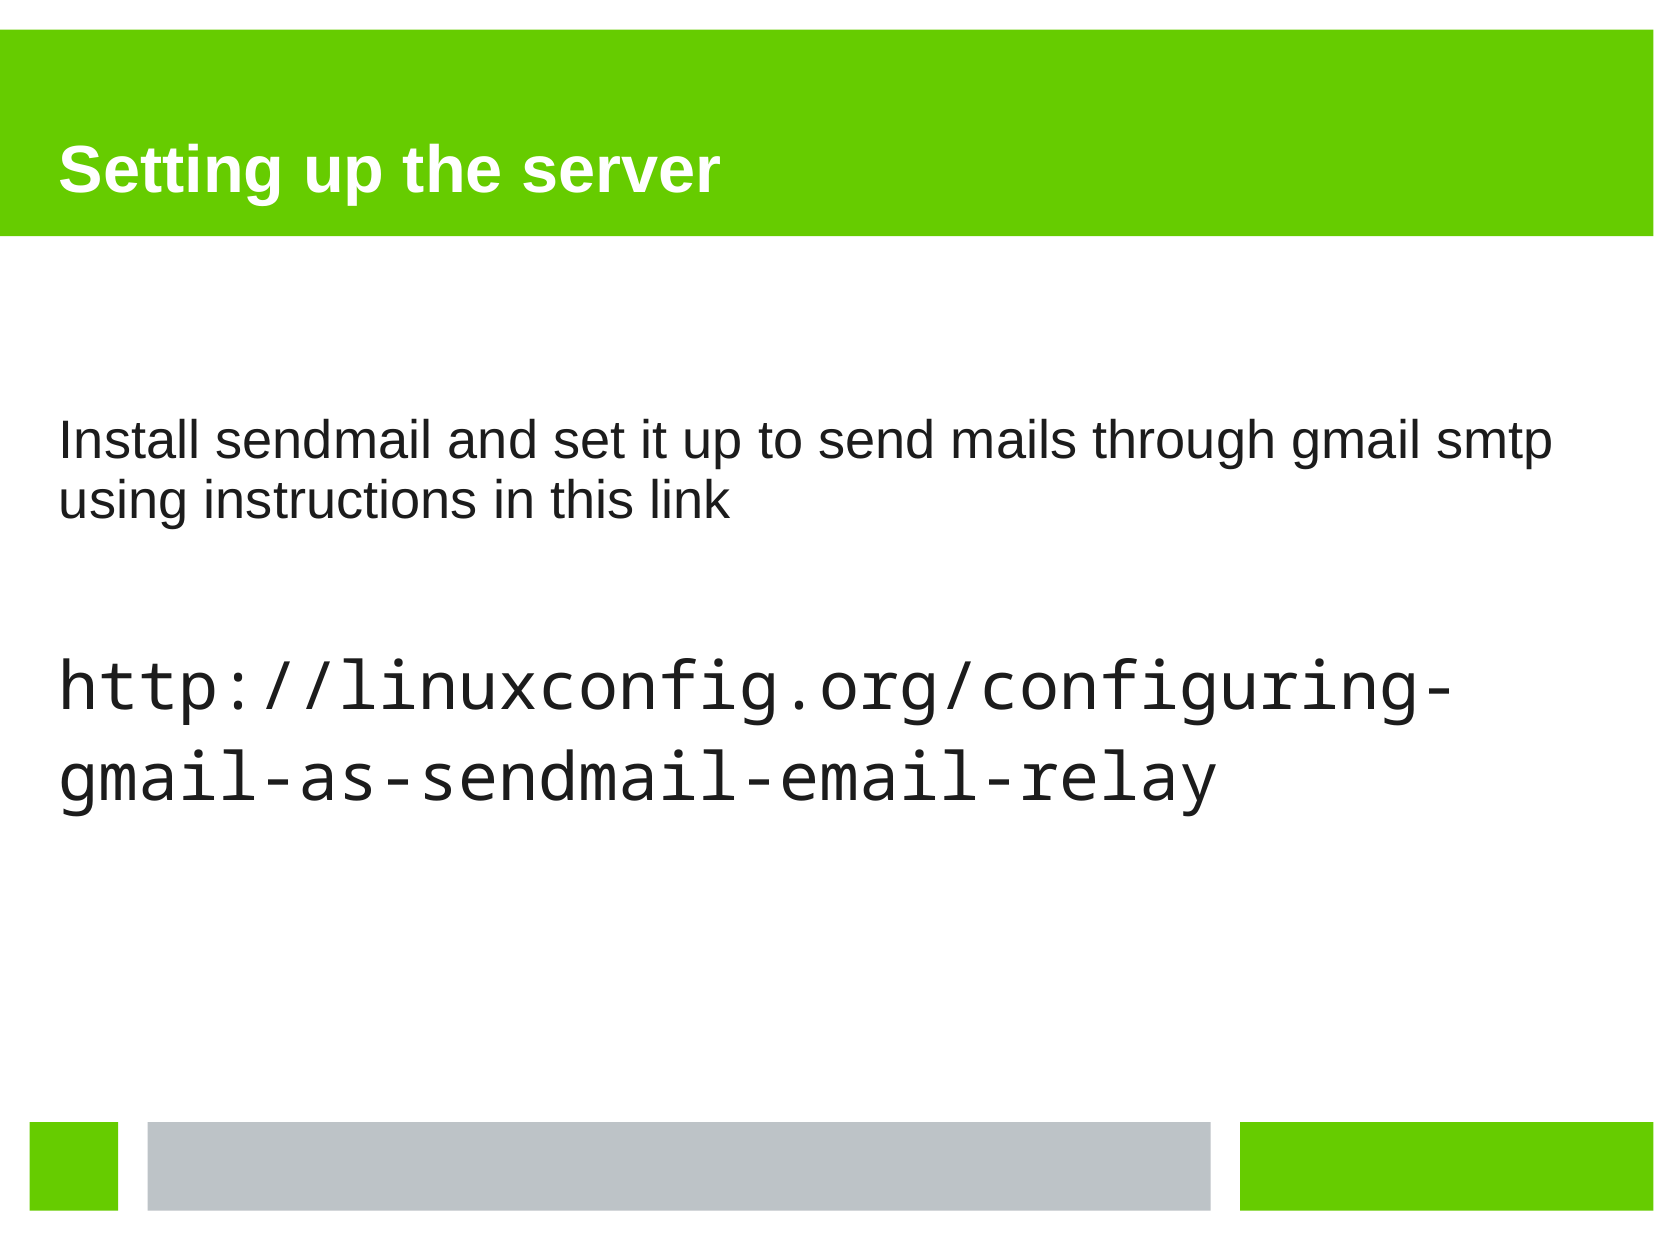

# Setting up the server
Install sendmail and set it up to send mails through gmail smtp using instructions in this link
http://linuxconfig.org/configuring-gmail-as-sendmail-email-relay